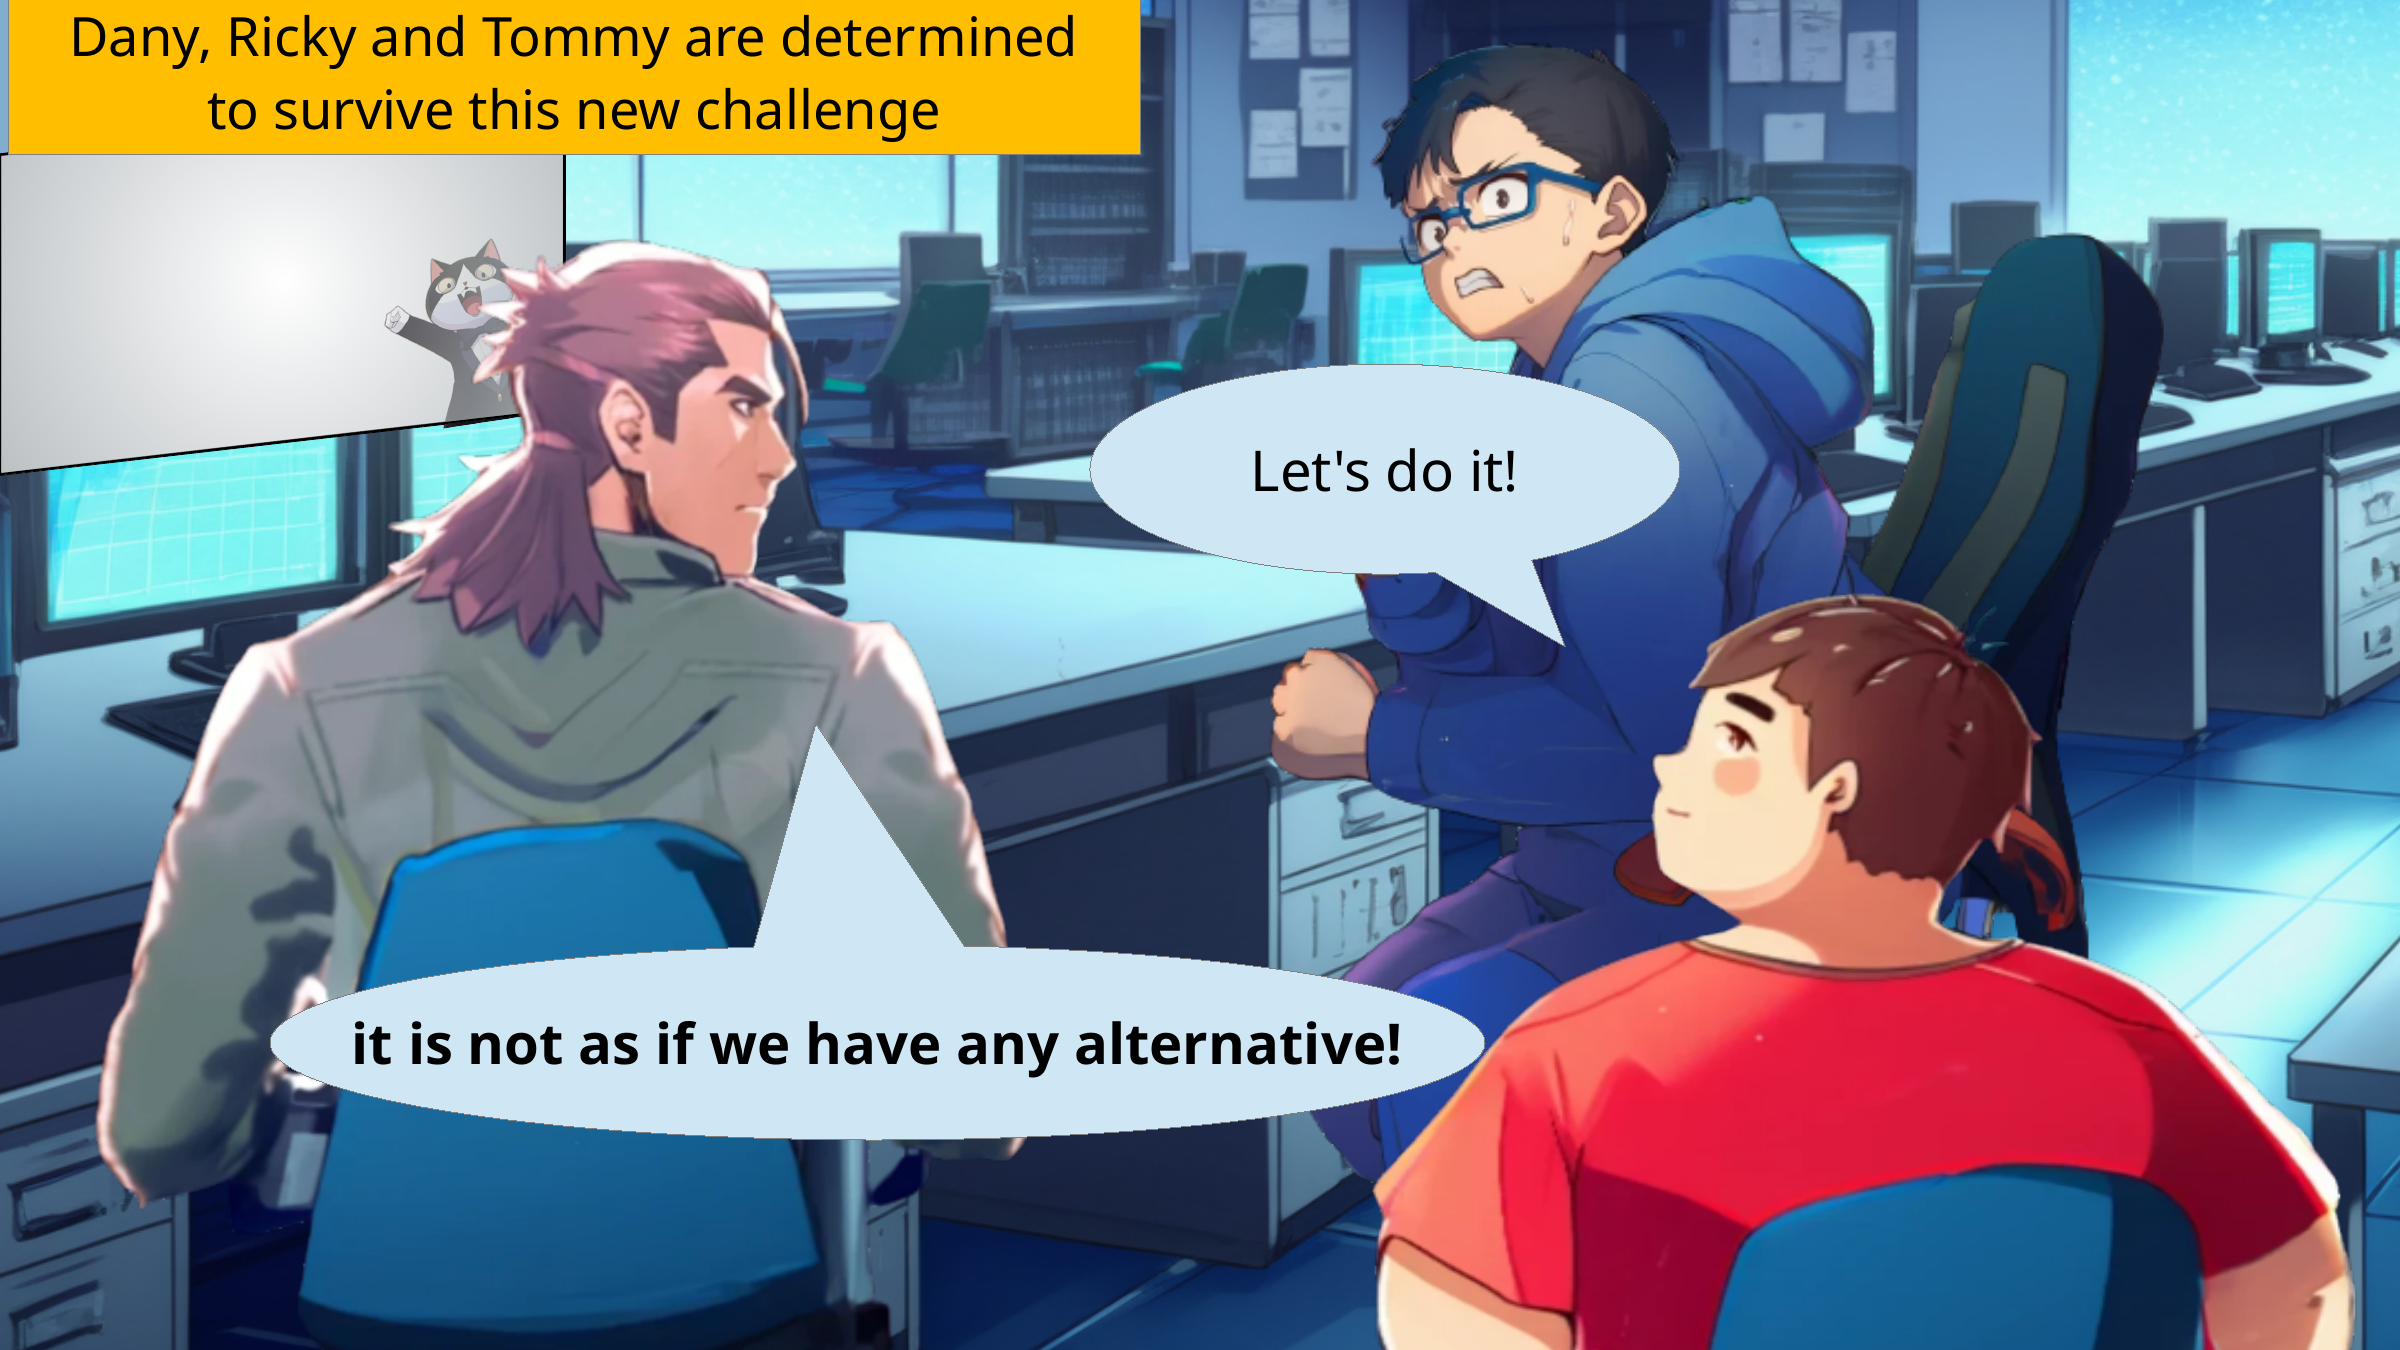

Dany, Ricky and Tommy are determined
to survive this new challenge
Let's do it!
it is not as if we have any alternative!